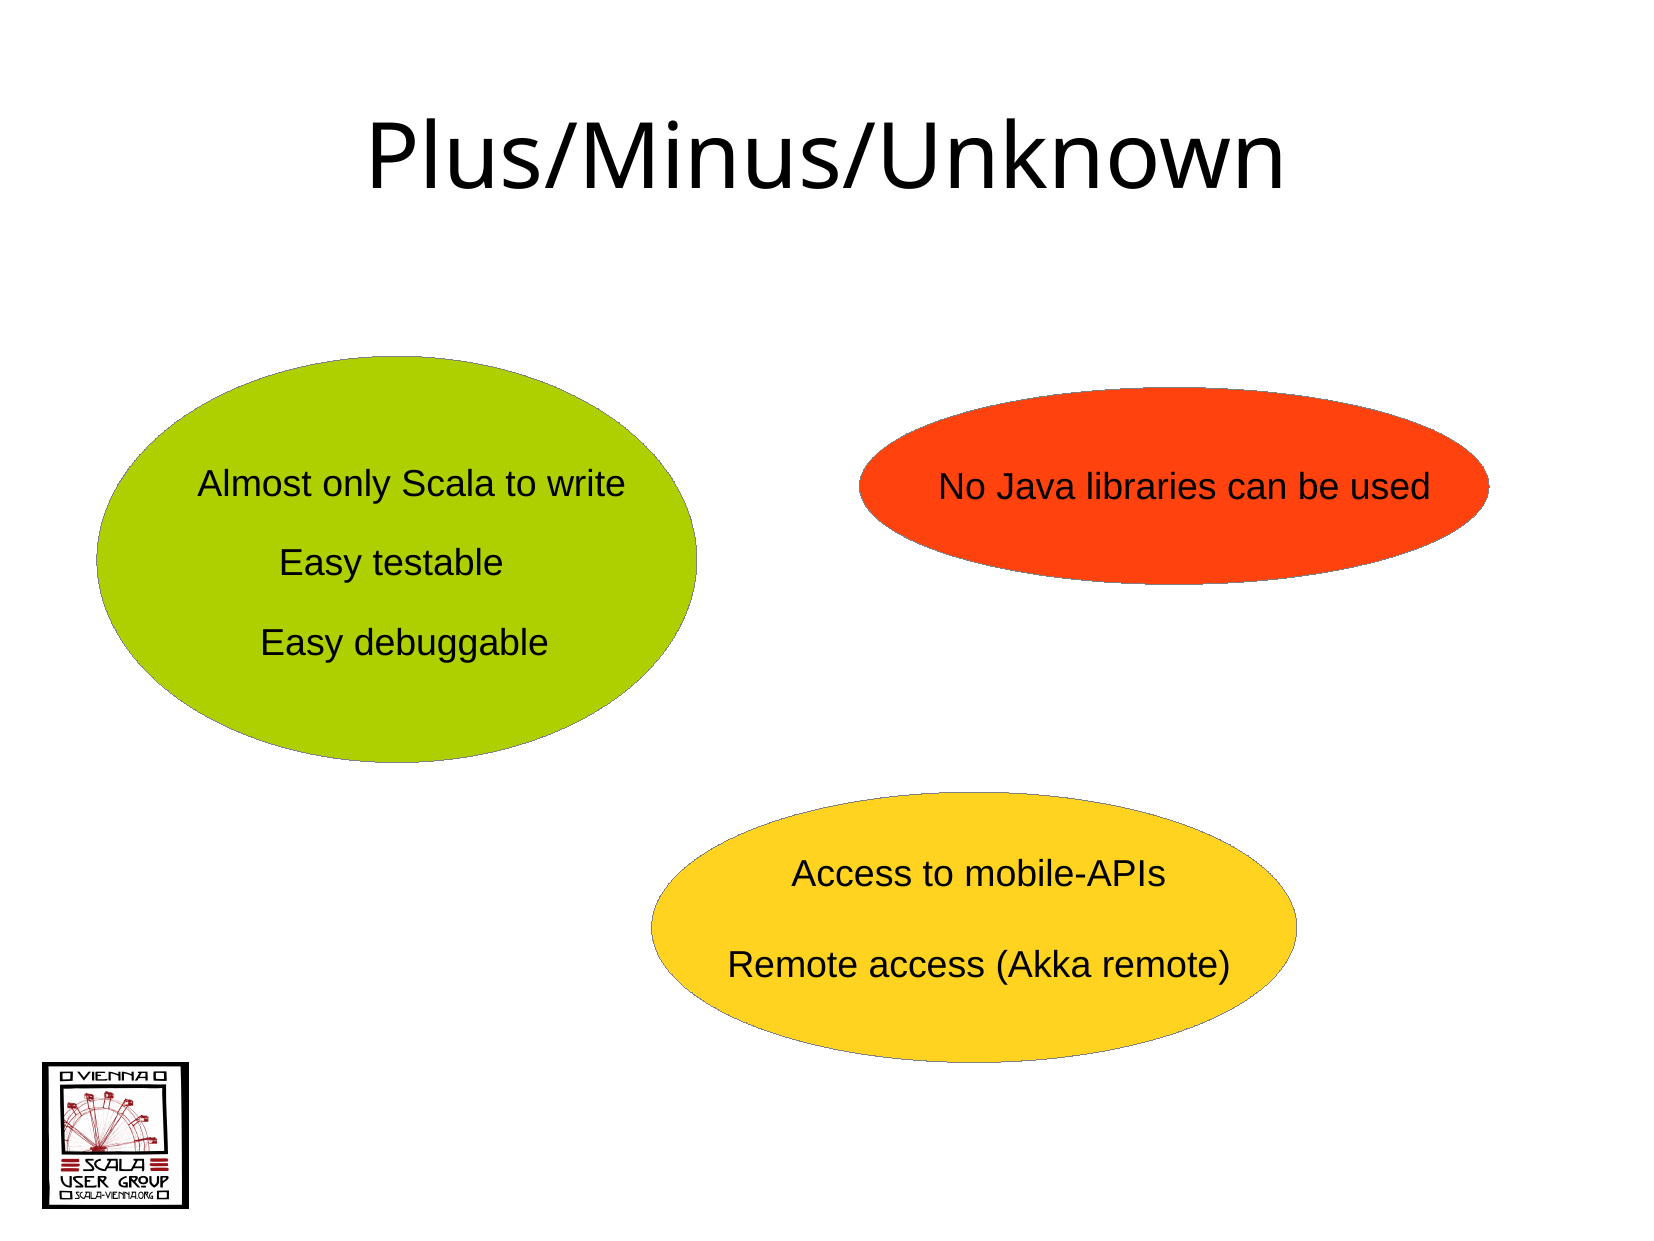

# Plus/Minus/Unknown
Almost only Scala to write
No Java libraries can be used
Easy testable
Easy debuggable
Access to mobile-APIs
Remote access (Akka remote)